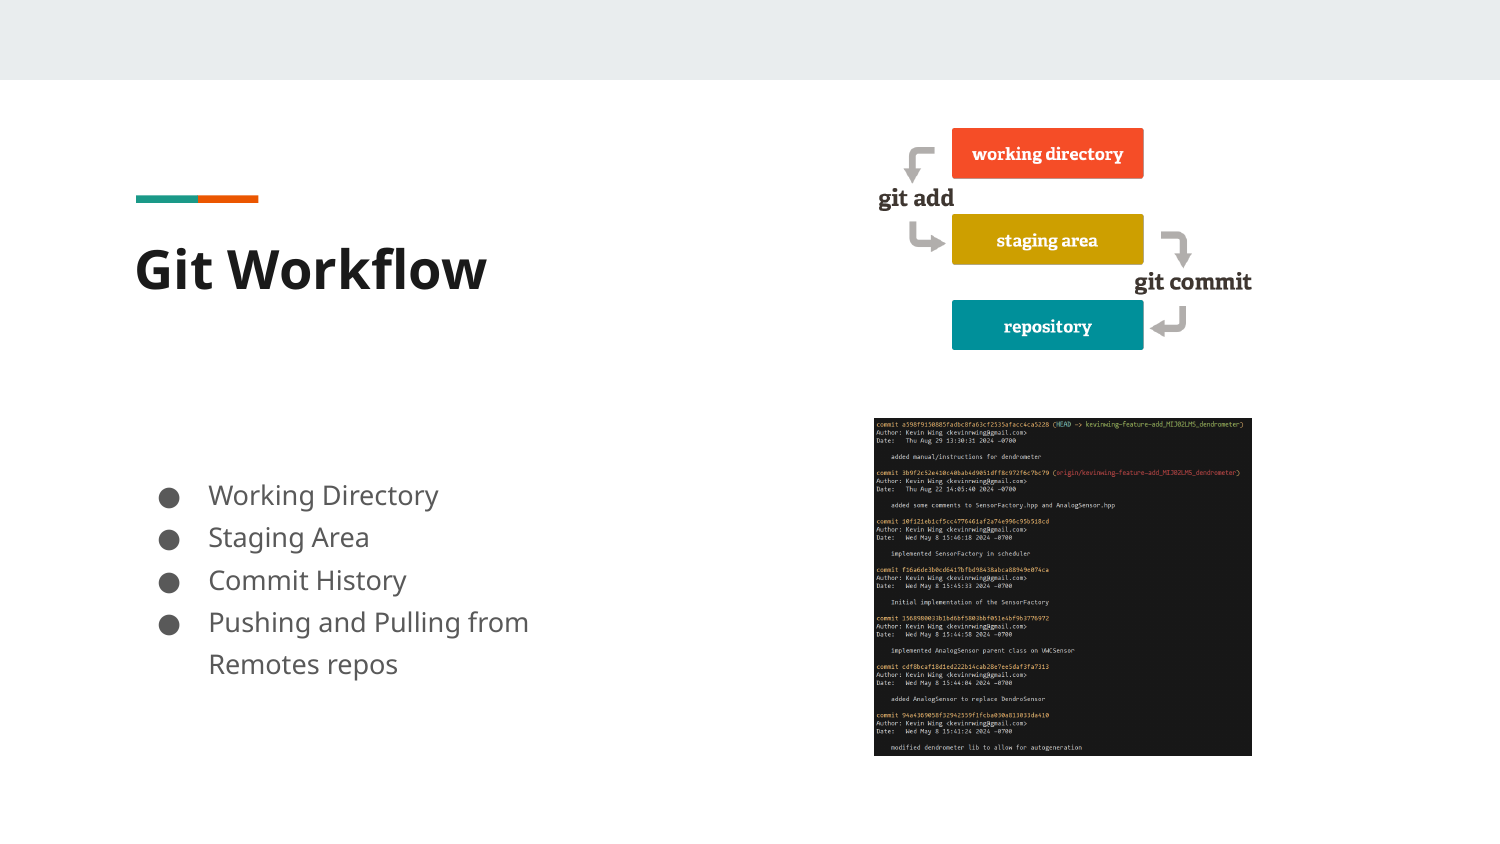

# Git Workflow
Working Directory
Staging Area
Commit History
Pushing and Pulling from Remotes repos